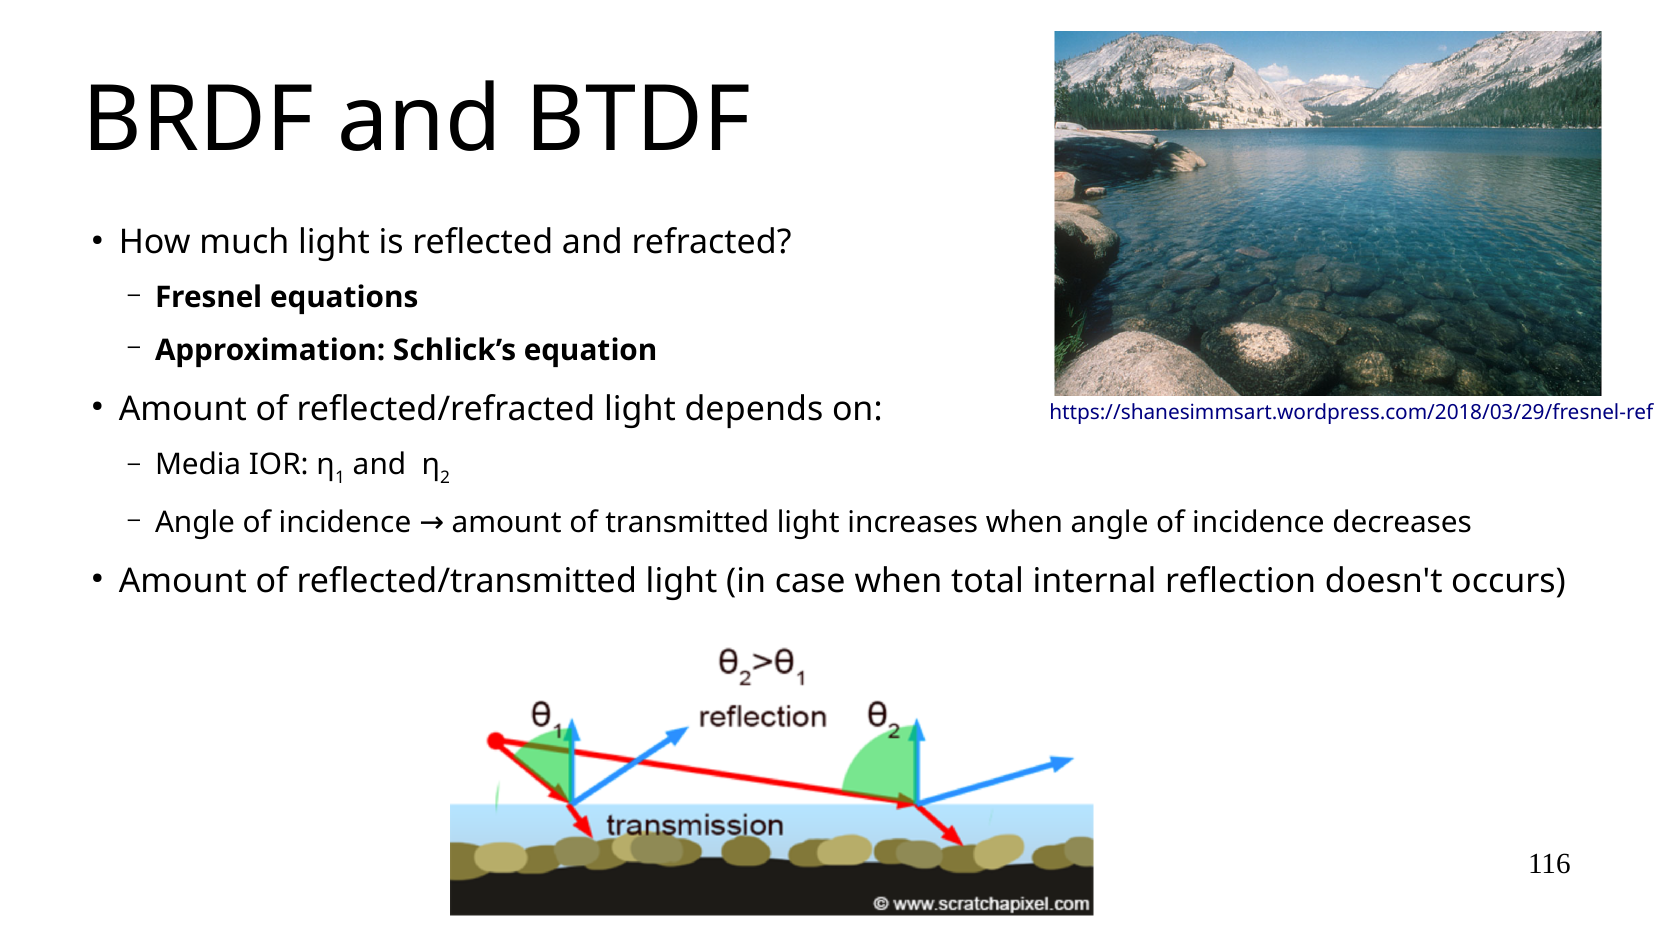

# BRDF and BTDF
How much light is reflected and refracted?
Fresnel equations
Approximation: Schlick’s equation
Amount of reflected/refracted light depends on:
Media IOR: η1 and η2
Angle of incidence → amount of transmitted light increases when angle of incidence decreases
Amount of reflected/transmitted light (in case when total internal reflection doesn't occurs)
https://shanesimmsart.wordpress.com/2018/03/29/fresnel-reflection/
116